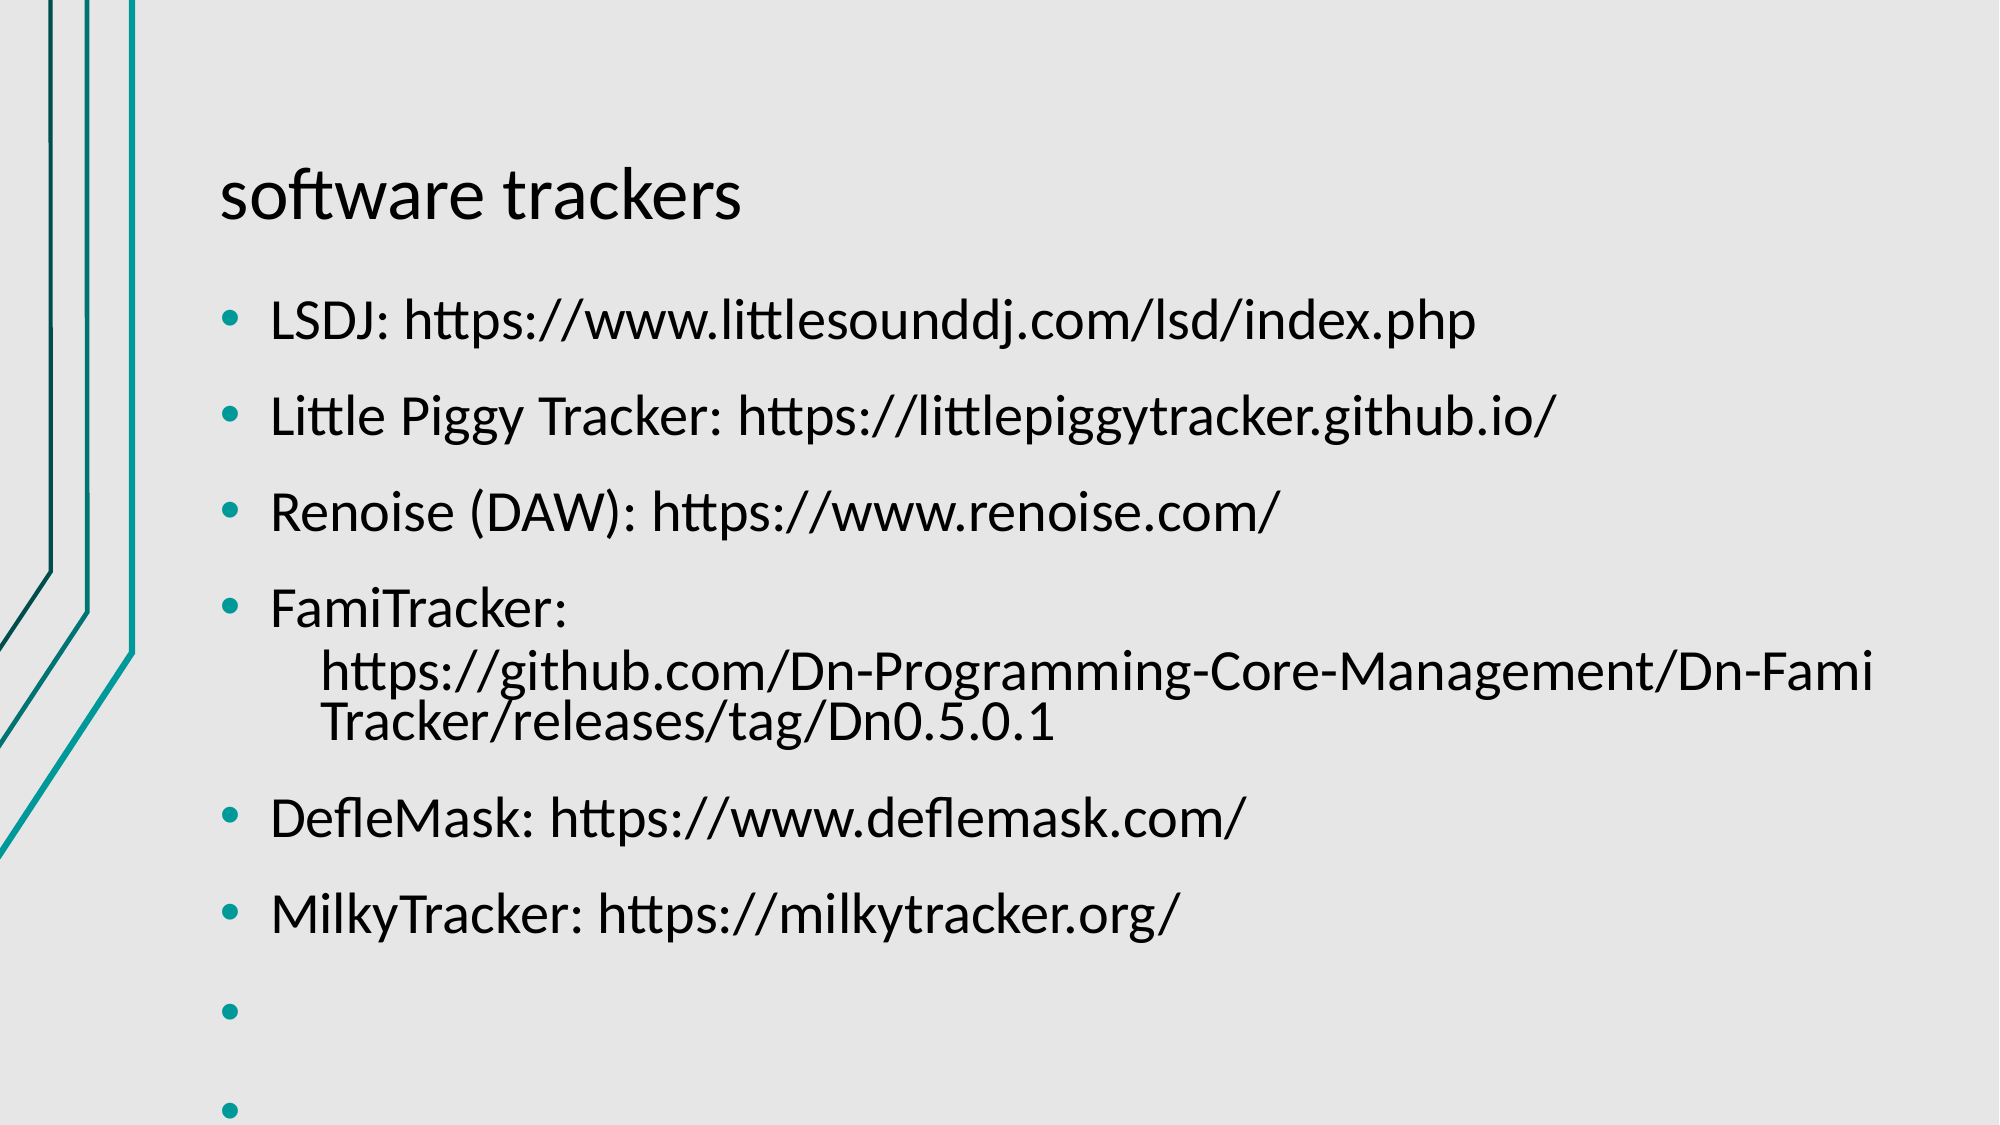

# software trackers
LSDJ: https://www.littlesounddj.com/lsd/index.php
Little Piggy Tracker: https://littlepiggytracker.github.io/
Renoise (DAW): https://www.renoise.com/
FamiTracker: https://github.com/Dn-Programming-Core-Management/Dn-FamiTracker/releases/tag/Dn0.5.0.1
DefleMask: https://www.deflemask.com/
MilkyTracker: https://milkytracker.org/